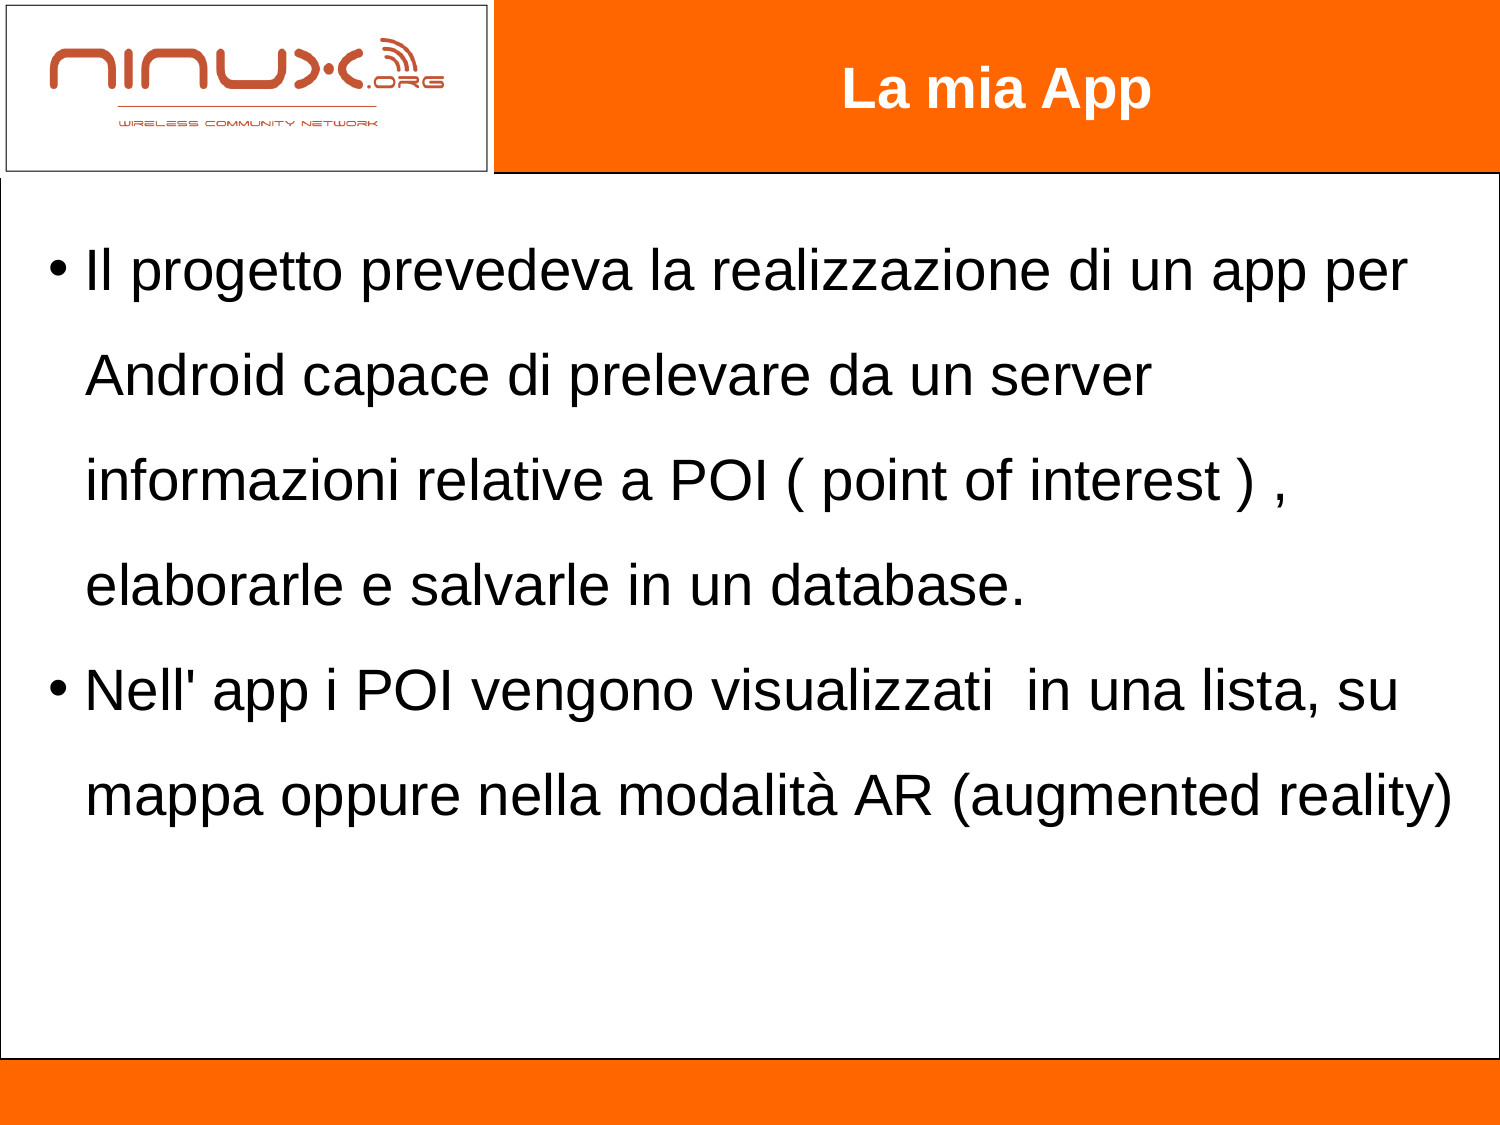

# La mia App
 Il progetto prevedeva la realizzazione di un app per Android capace di prelevare da un server informazioni relative a POI ( point of interest ) , elaborarle e salvarle in un database.
 Nell' app i POI vengono visualizzati in una lista, su mappa oppure nella modalità AR (augmented reality)